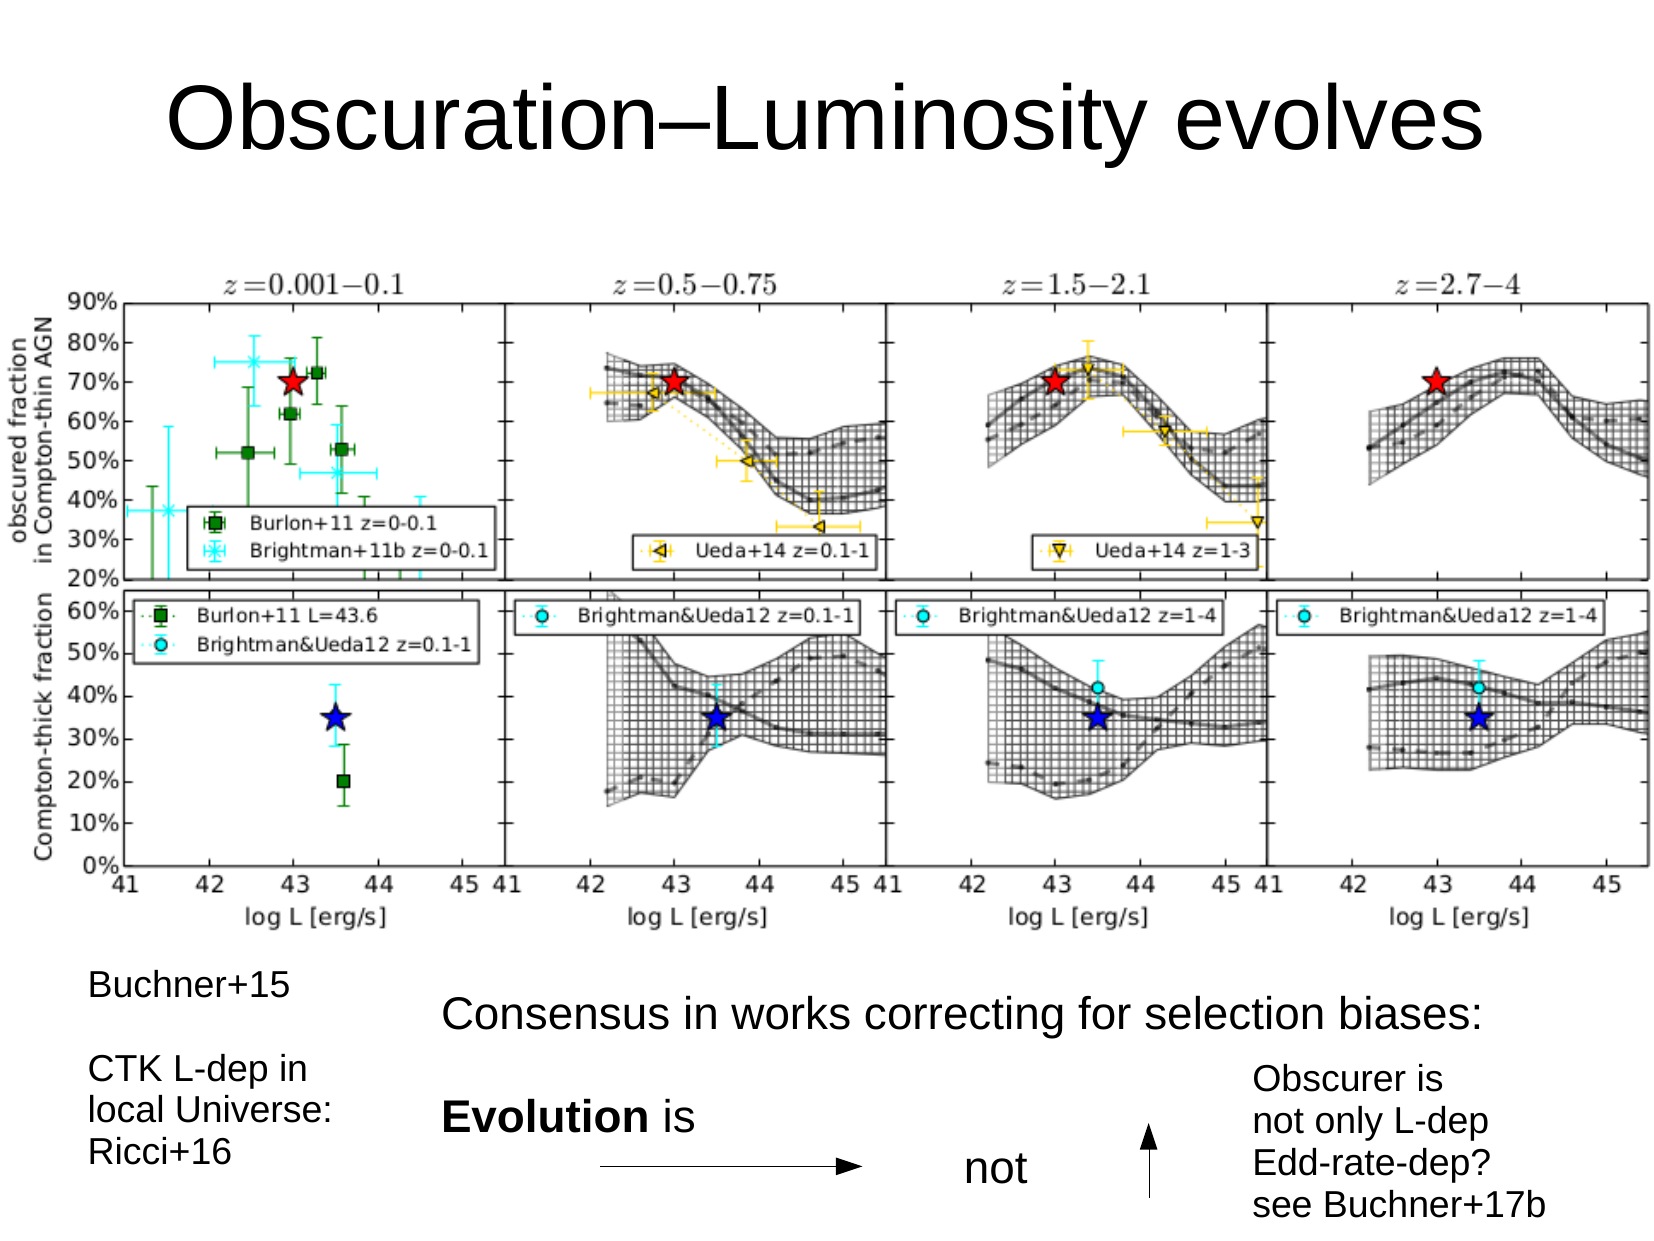

# Obscuration–Luminosity evolves
Buchner+15
CTK L-dep in local Universe: Ricci+16
Consensus in works correcting for selection biases:
Evolution is
 not
Obscurer is
not only L-dep
Edd-rate-dep?
see Buchner+17b